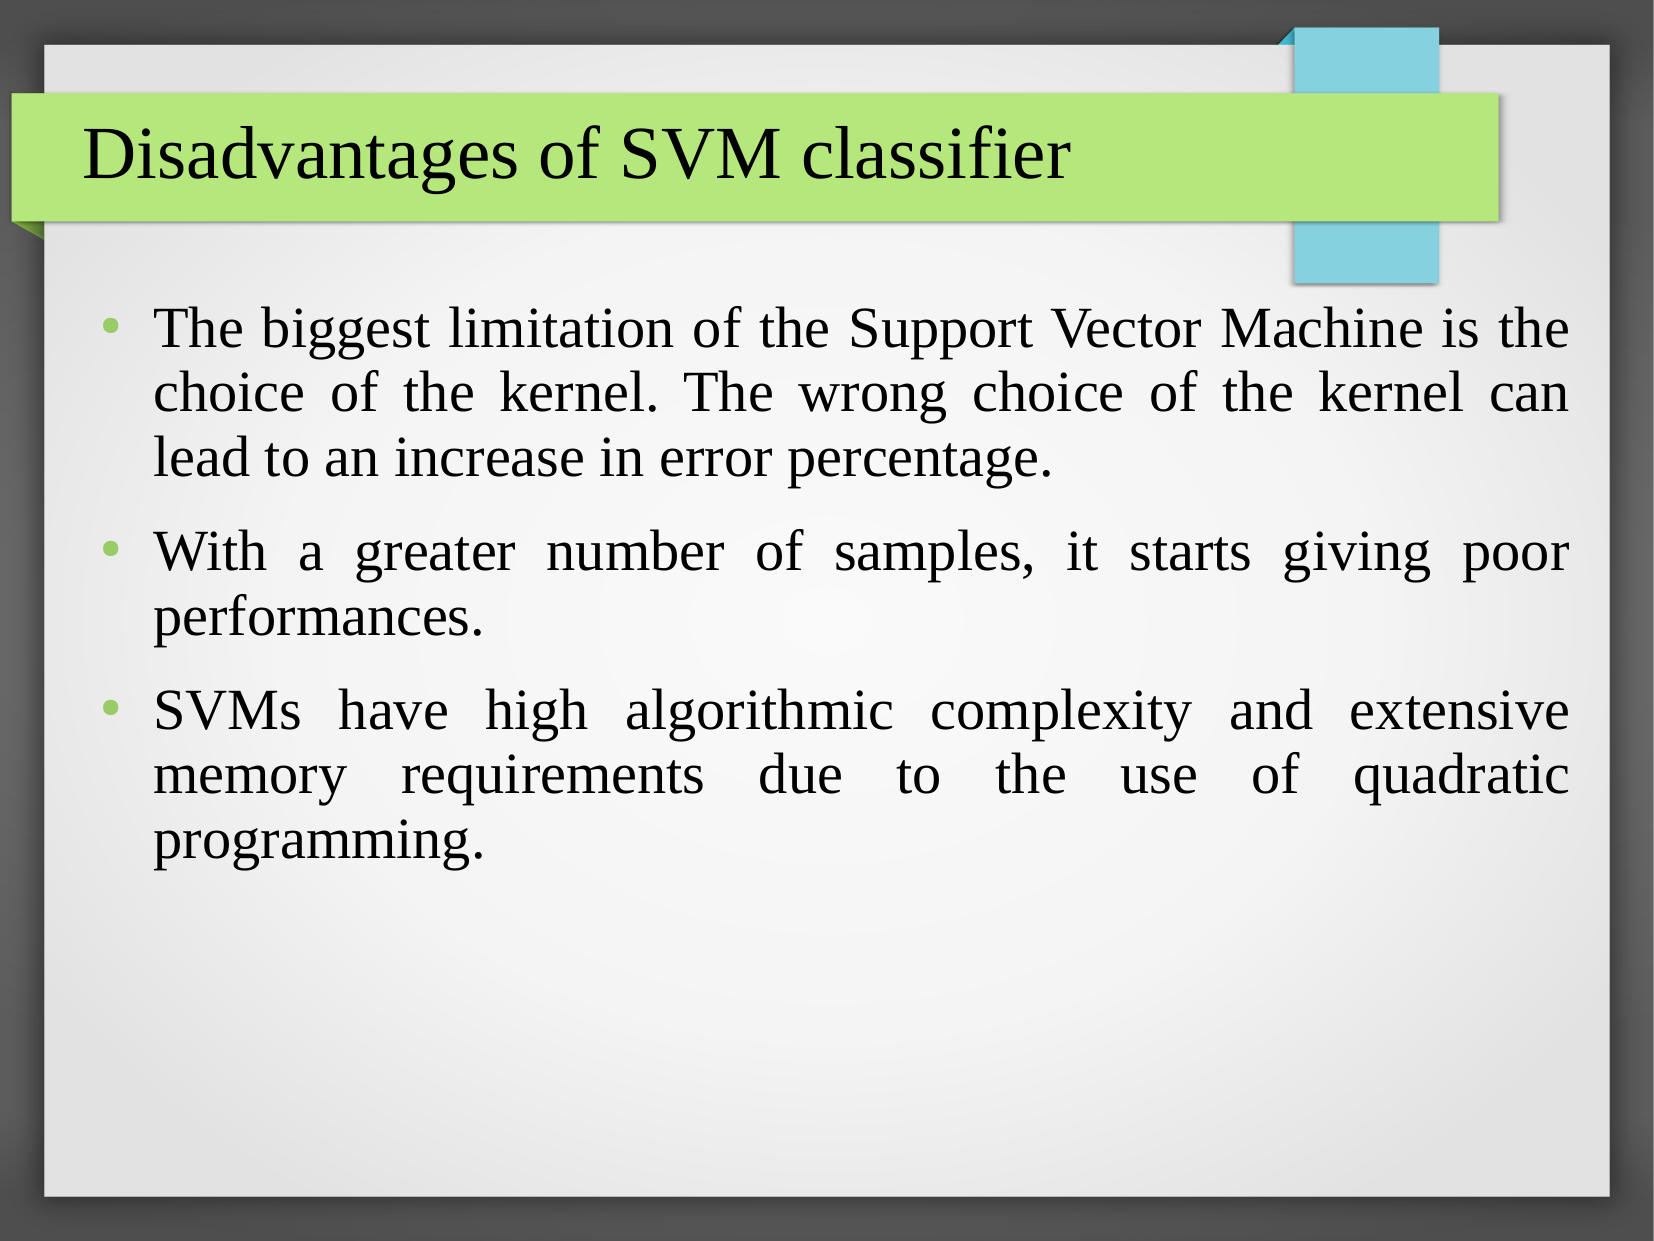

# Disadvantages of SVM classifier
The biggest limitation of the Support Vector Machine is the choice of the kernel. The wrong choice of the kernel can lead to an increase in error percentage.
With a greater number of samples, it starts giving poor performances.
SVMs have high algorithmic complexity and extensive memory requirements due to the use of quadratic programming.